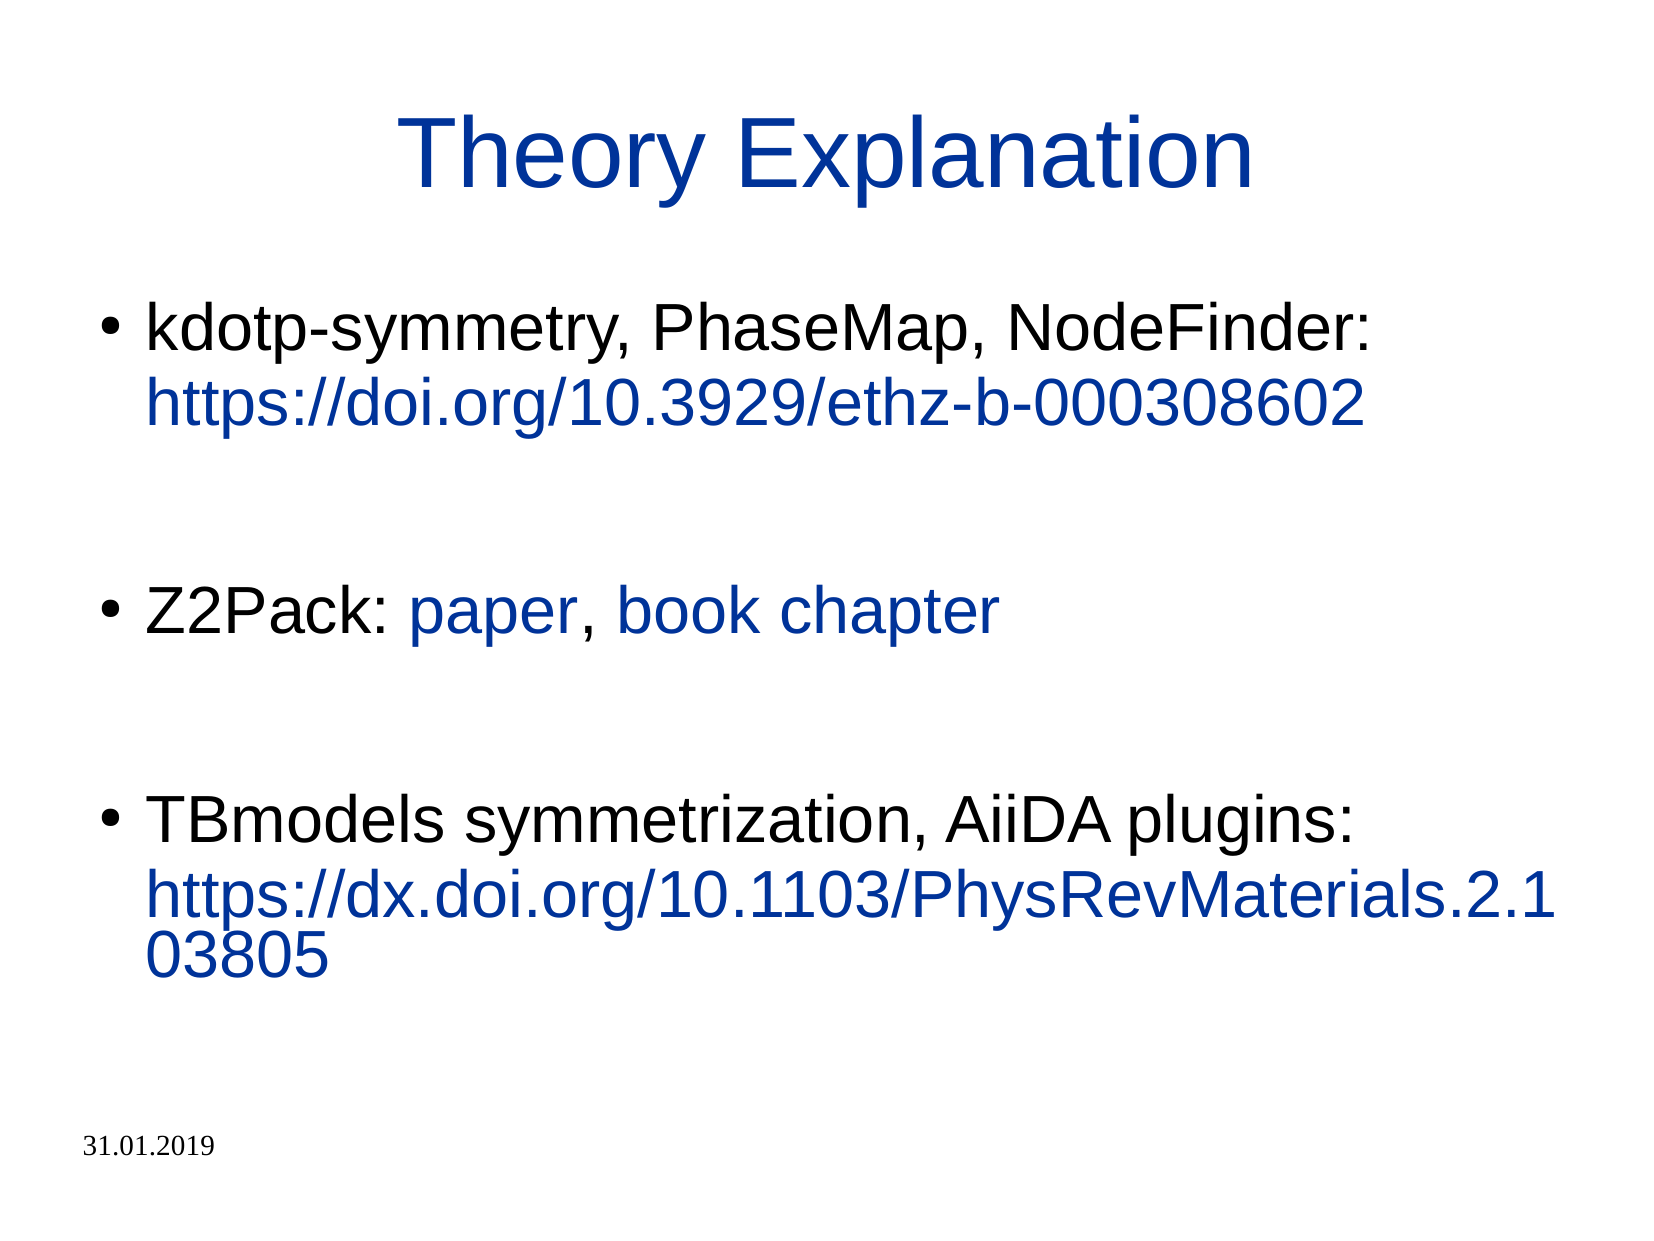

# Theory Explanation
kdotp-symmetry, PhaseMap, NodeFinder: https://doi.org/10.3929/ethz-b-000308602
Z2Pack: paper, book chapter
TBmodels symmetrization, AiiDA plugins: https://dx.doi.org/10.1103/PhysRevMaterials.2.103805